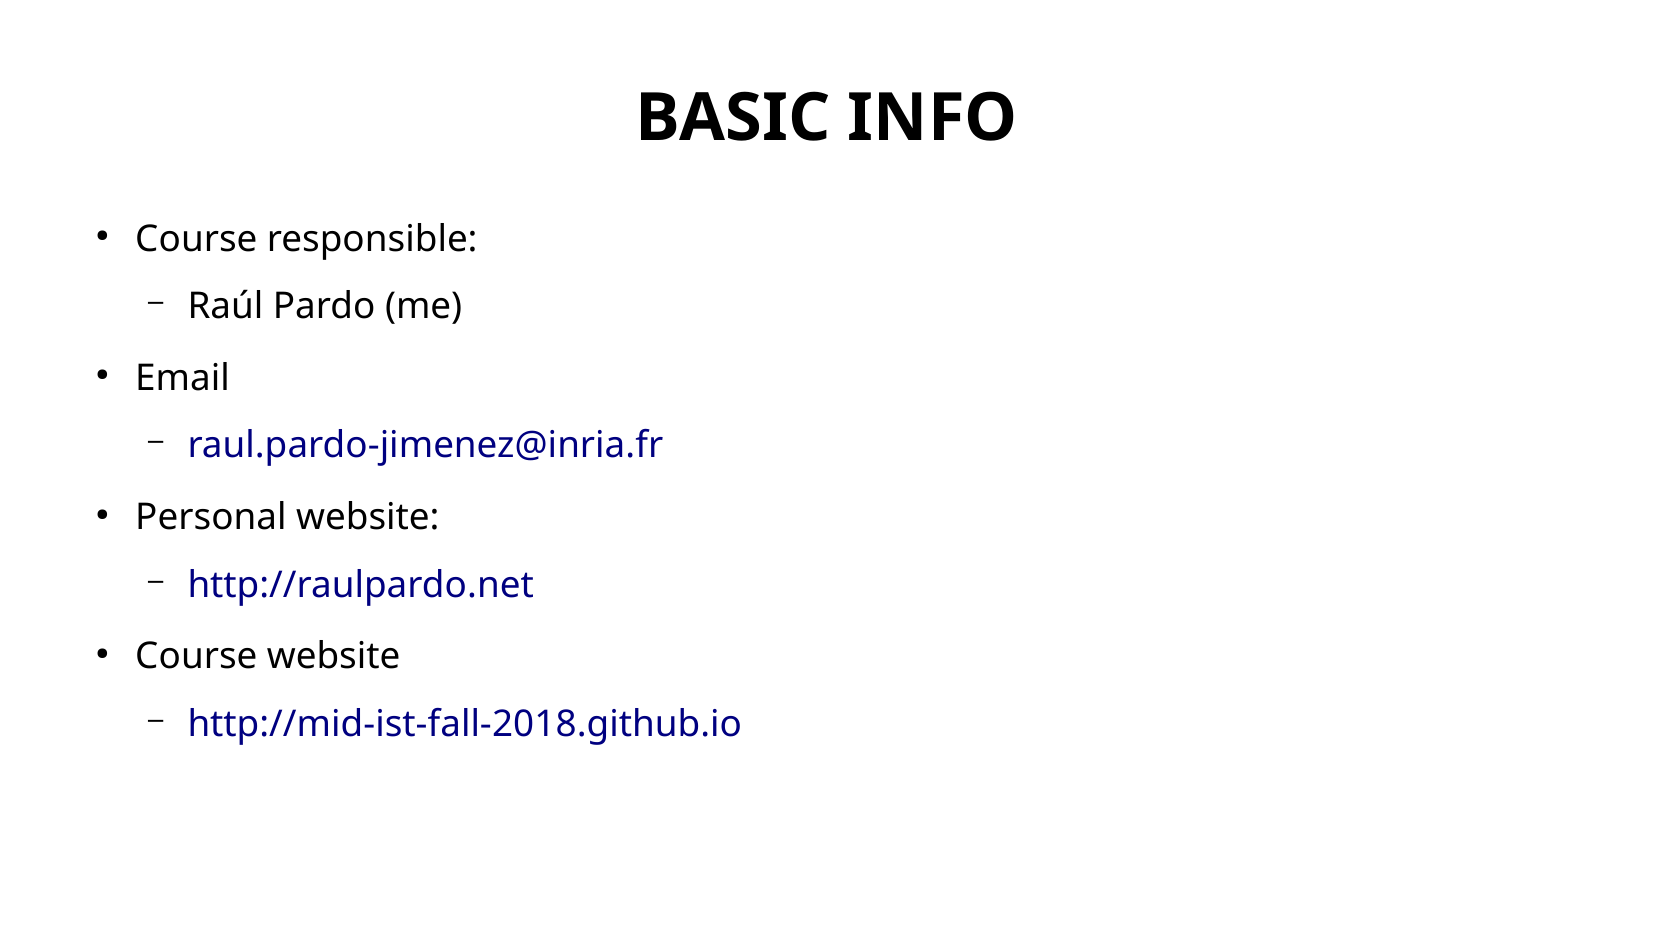

# BASIC INFO
Course responsible:
Raúl Pardo (me)
Email
raul.pardo-jimenez@inria.fr
Personal website:
http://raulpardo.net
Course website
http://mid-ist-fall-2018.github.io